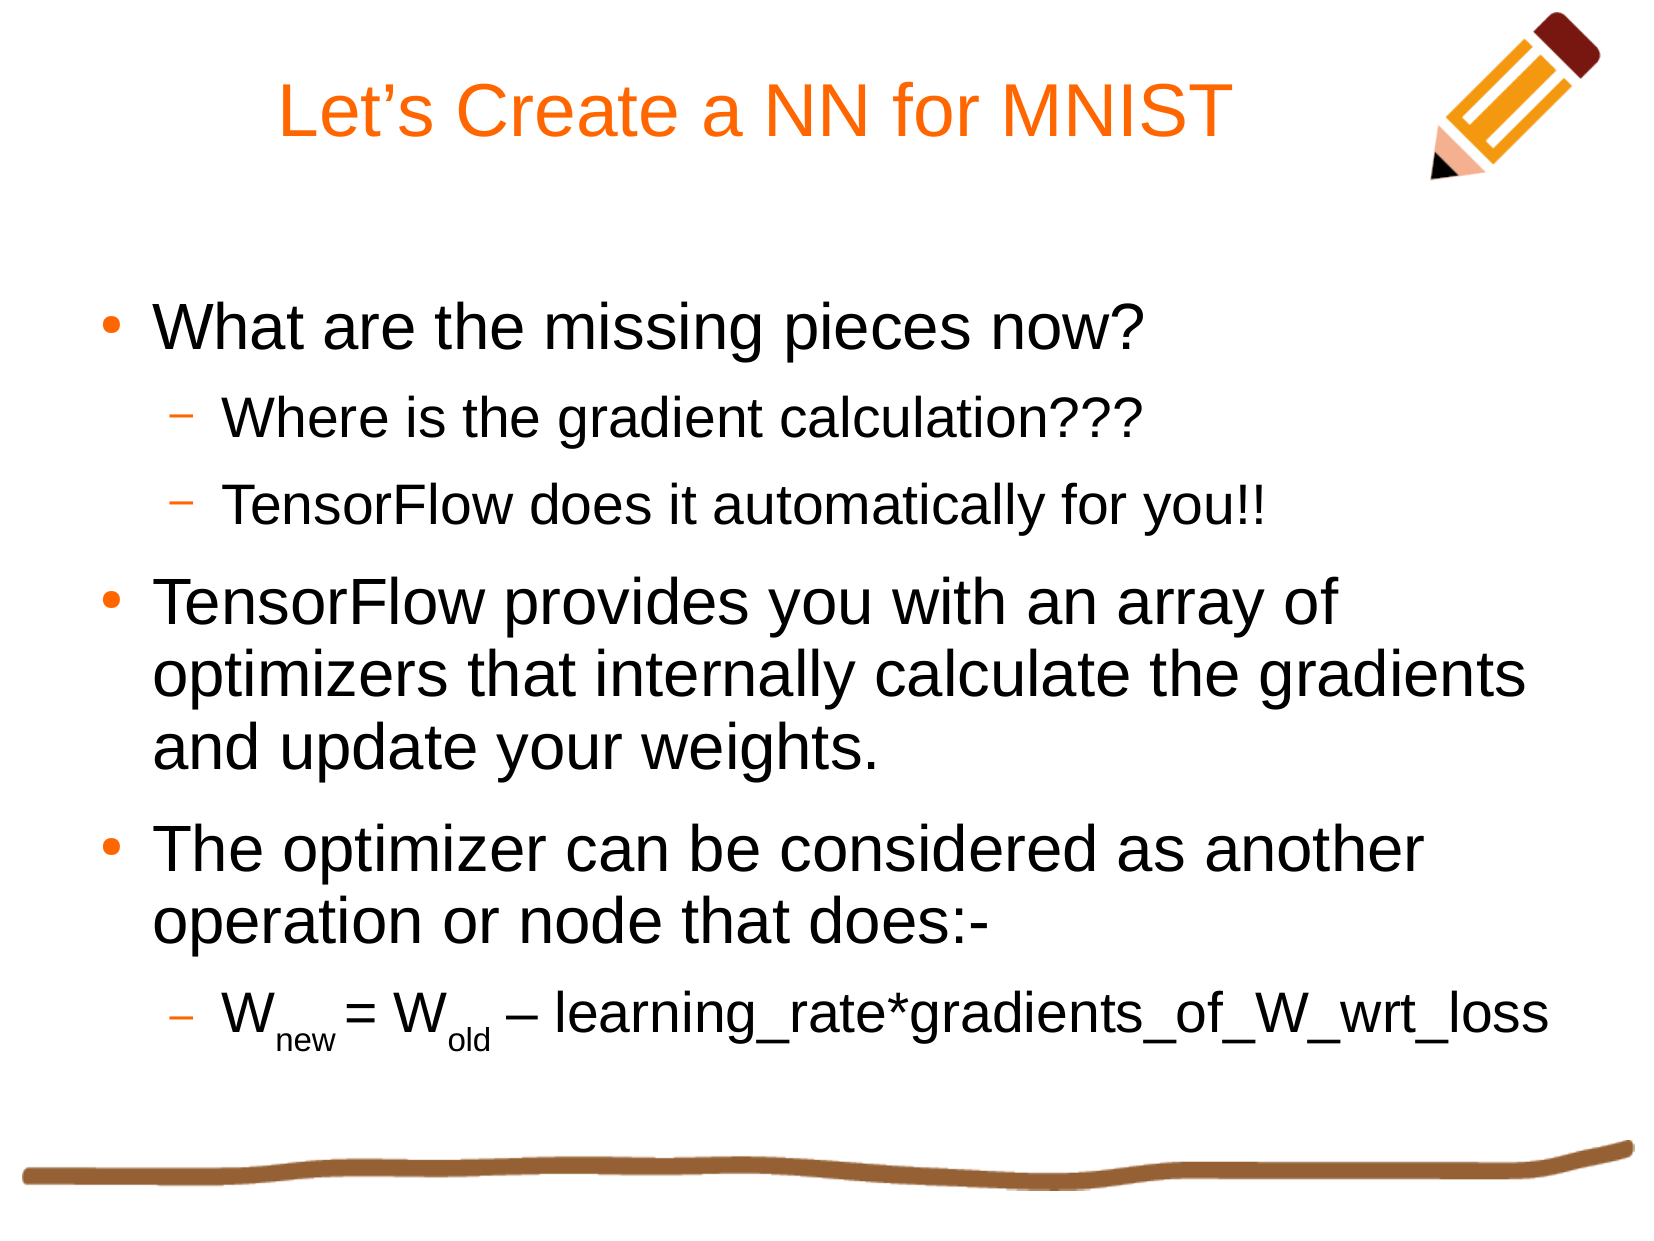

# Let’s Create a NN for MNIST
What are the missing pieces now?
Where is the gradient calculation???
TensorFlow does it automatically for you!!
TensorFlow provides you with an array of optimizers that internally calculate the gradients and update your weights.
The optimizer can be considered as another operation or node that does:-
Wnew = Wold – learning_rate*gradients_of_W_wrt_loss